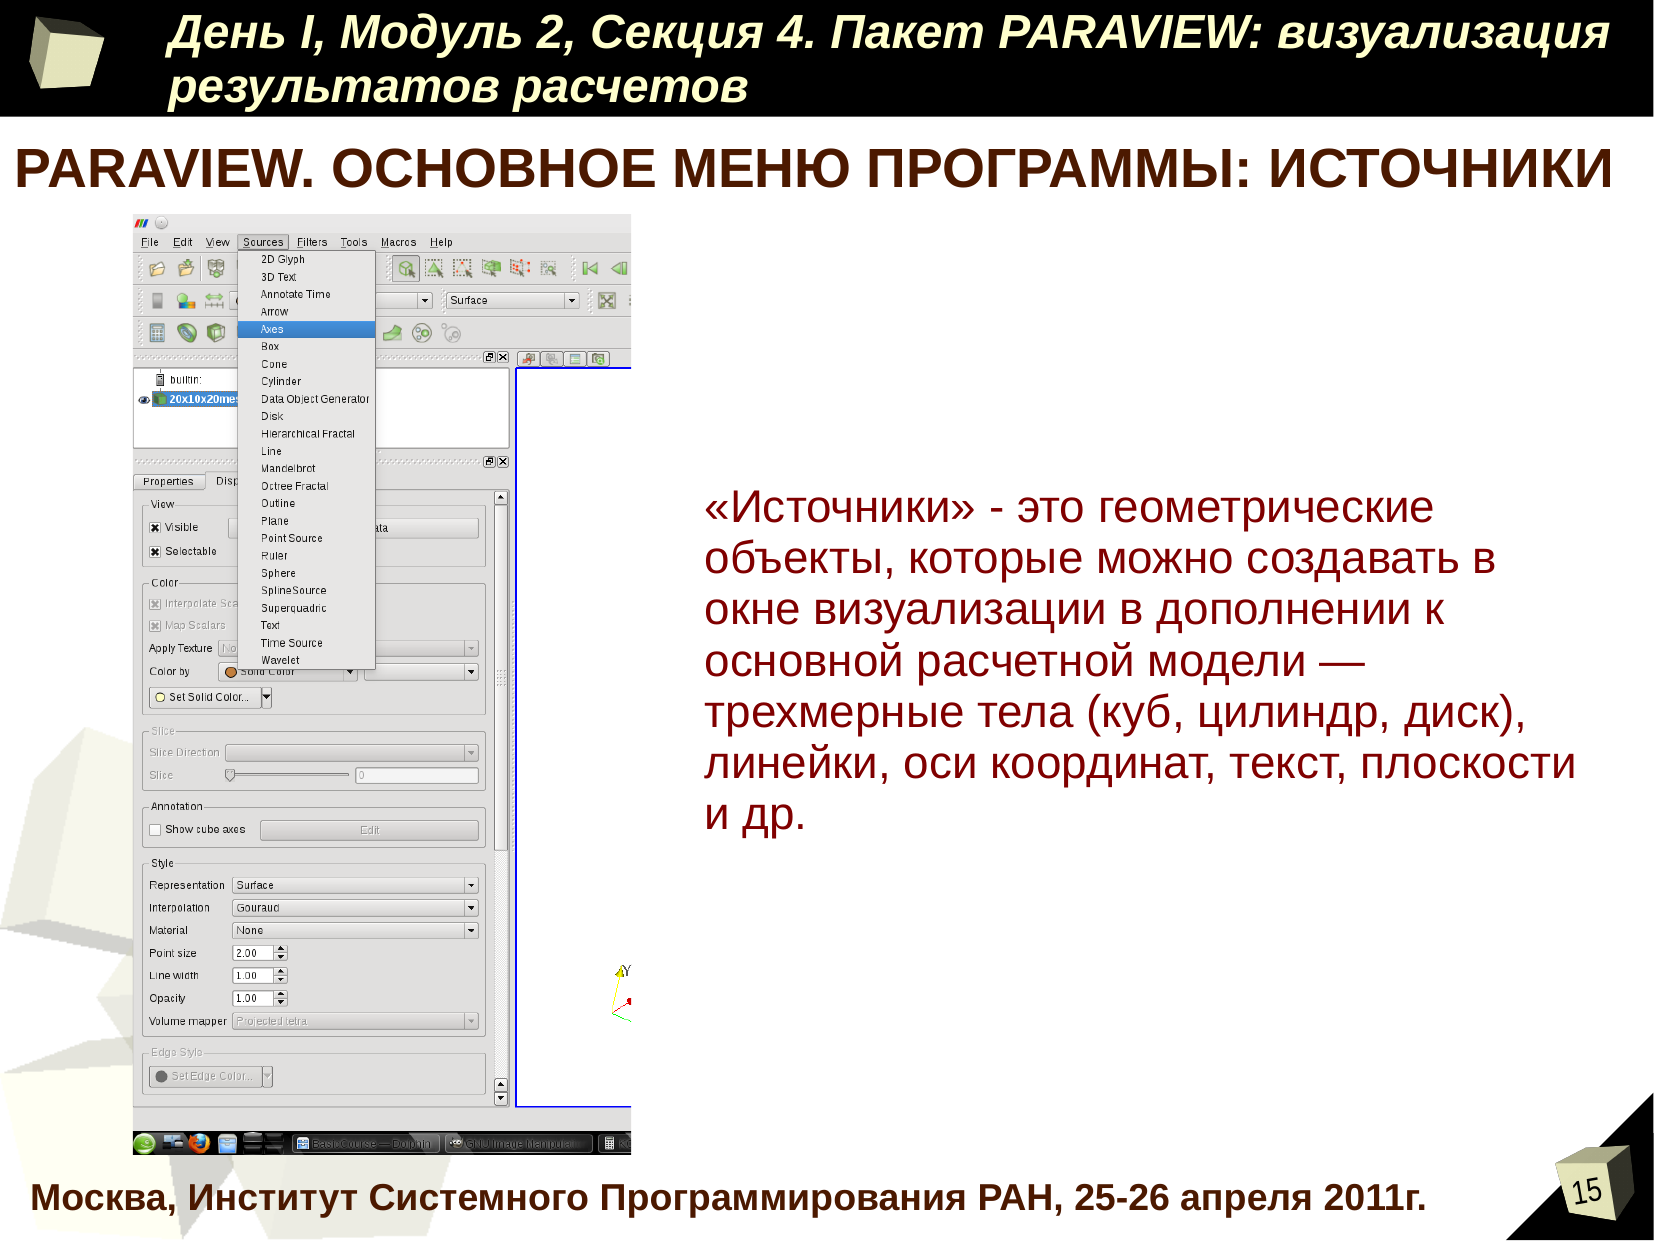

PARAVIEW. ОСНОВНОЕ МЕНЮ ПРОГРАММЫ: ИСТОЧНИКИ
«Источники» - это геометрические объекты, которые можно создавать в окне визуализации в дополнении к основной расчетной модели — трехмерные тела (куб, цилиндр, диск), линейки, оси координат, текст, плоскости и др.